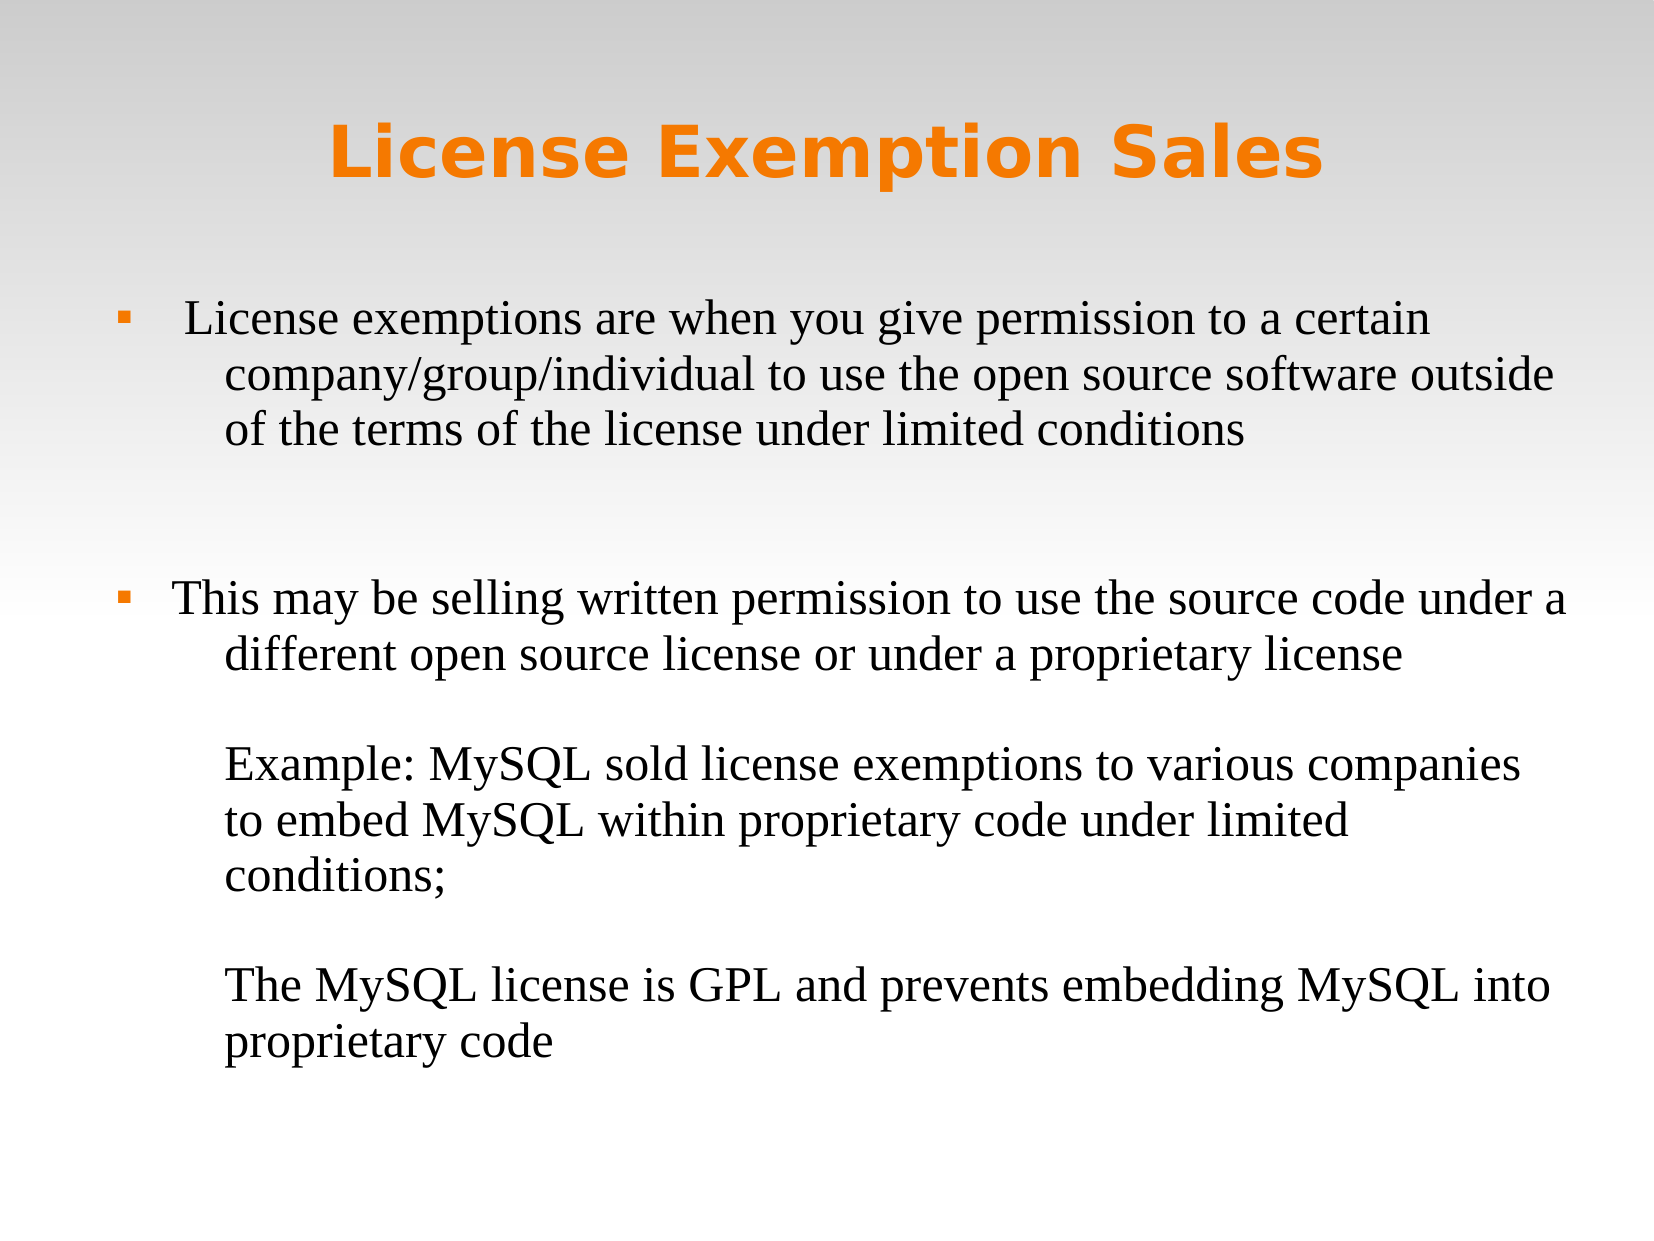

# License Exemption Sales
 License exemptions are when you give permission to a certain company/group/individual to use the open source software outside of the terms of the license under limited conditions
This may be selling written permission to use the source code under a different open source license or under a proprietary license
Example: MySQL sold license exemptions to various companies to embed MySQL within proprietary code under limited conditions;
The MySQL license is GPL and prevents embedding MySQL into proprietary code